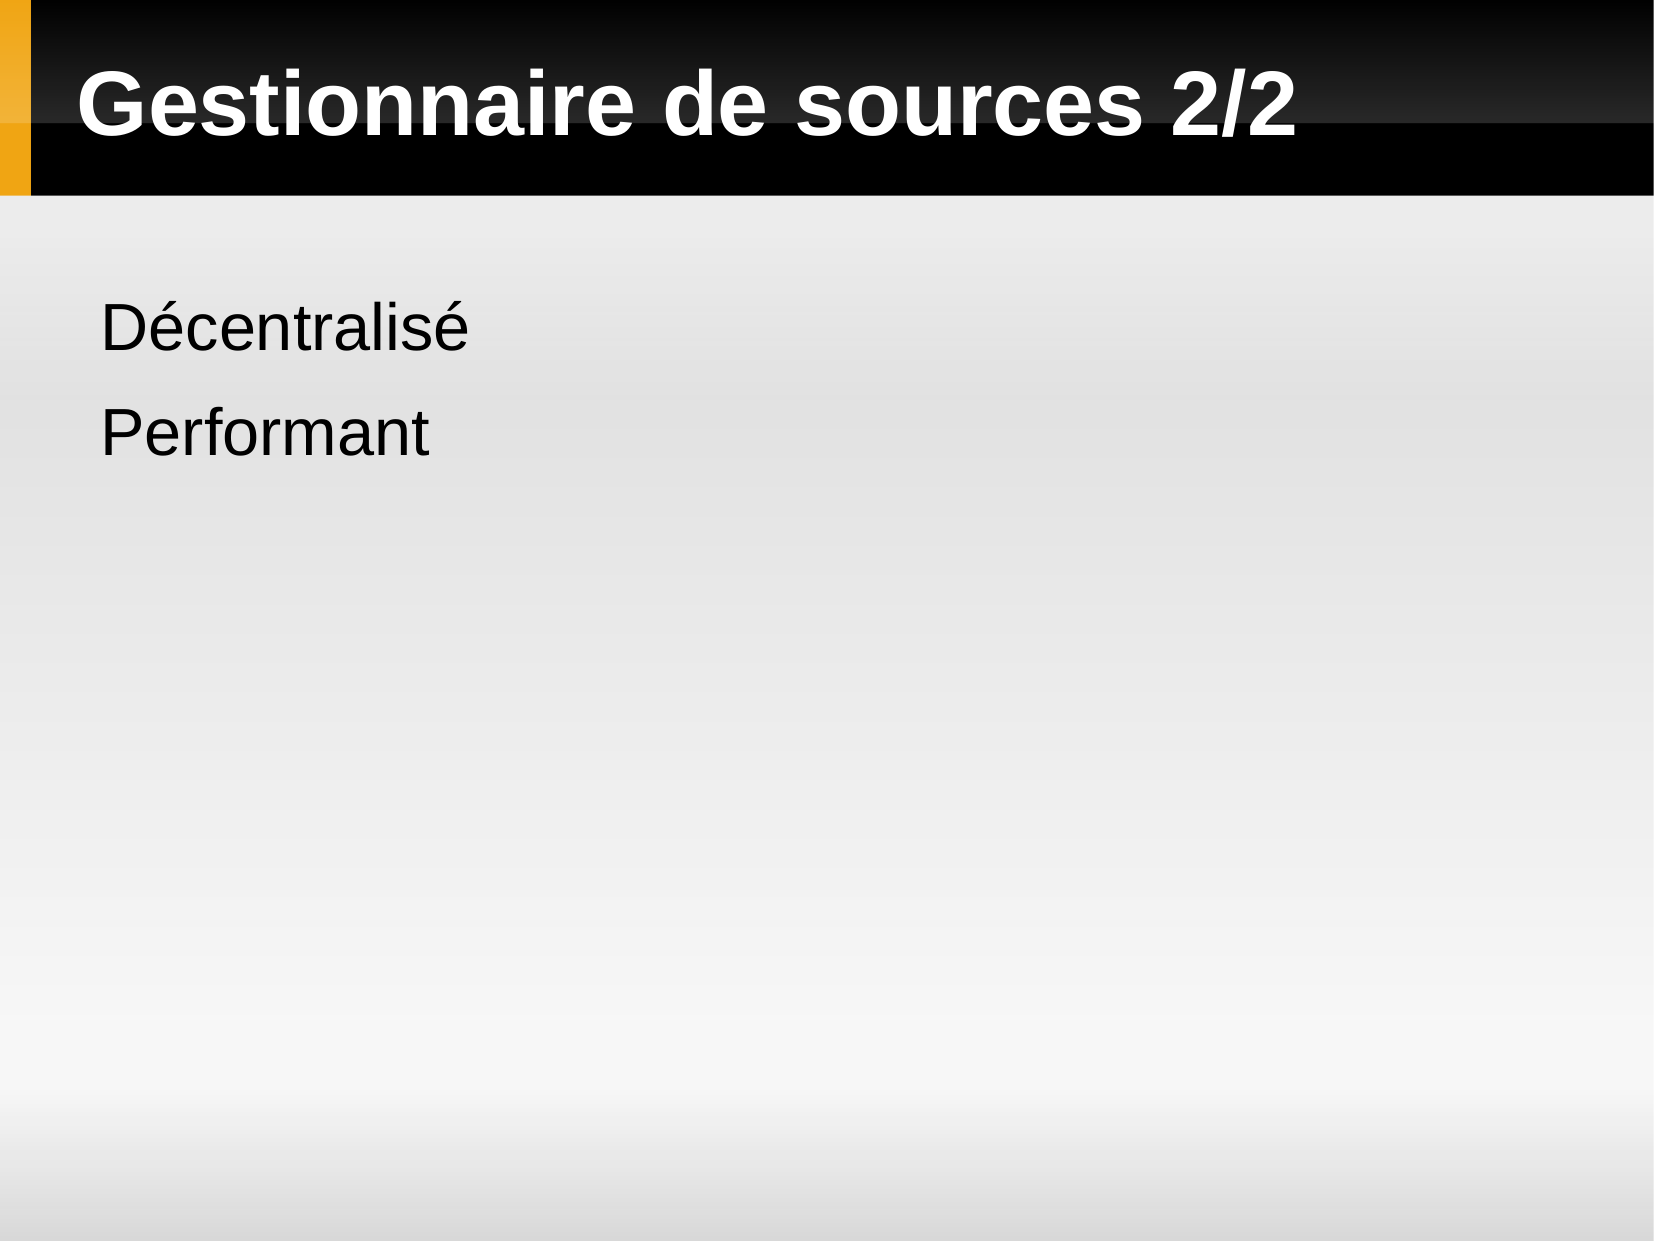

# Gestionnaire de sources 2/2
Décentralisé
Performant